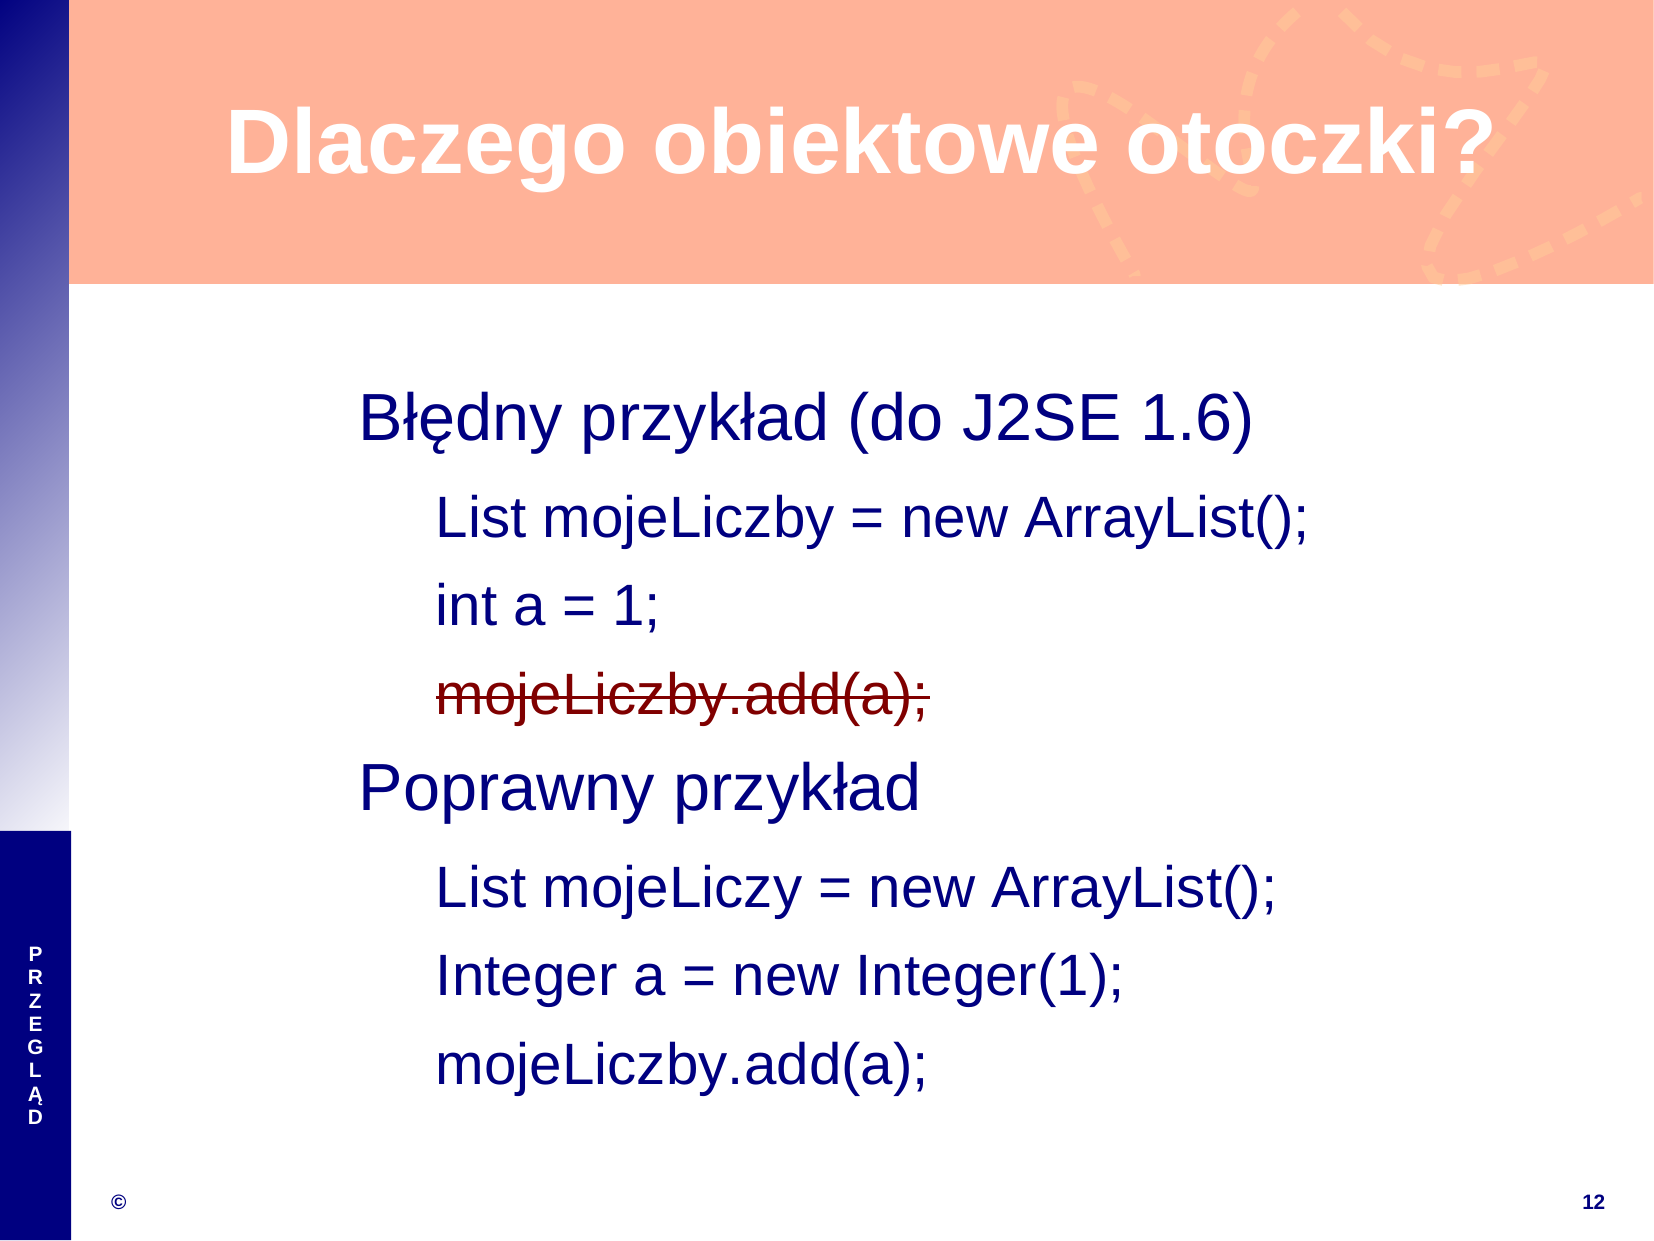

Dlaczego obiektowe otoczki?
# Błędny przykład (do J2SE 1.6)
List mojeLiczby = new ArrayList();
int a = 1;
mojeLiczby.add(a);
Poprawny przykład
List mojeLiczy = new ArrayList();
Integer a = new Integer(1);
mojeLiczby.add(a);
P
R
Z
E
G
L
Ą
D